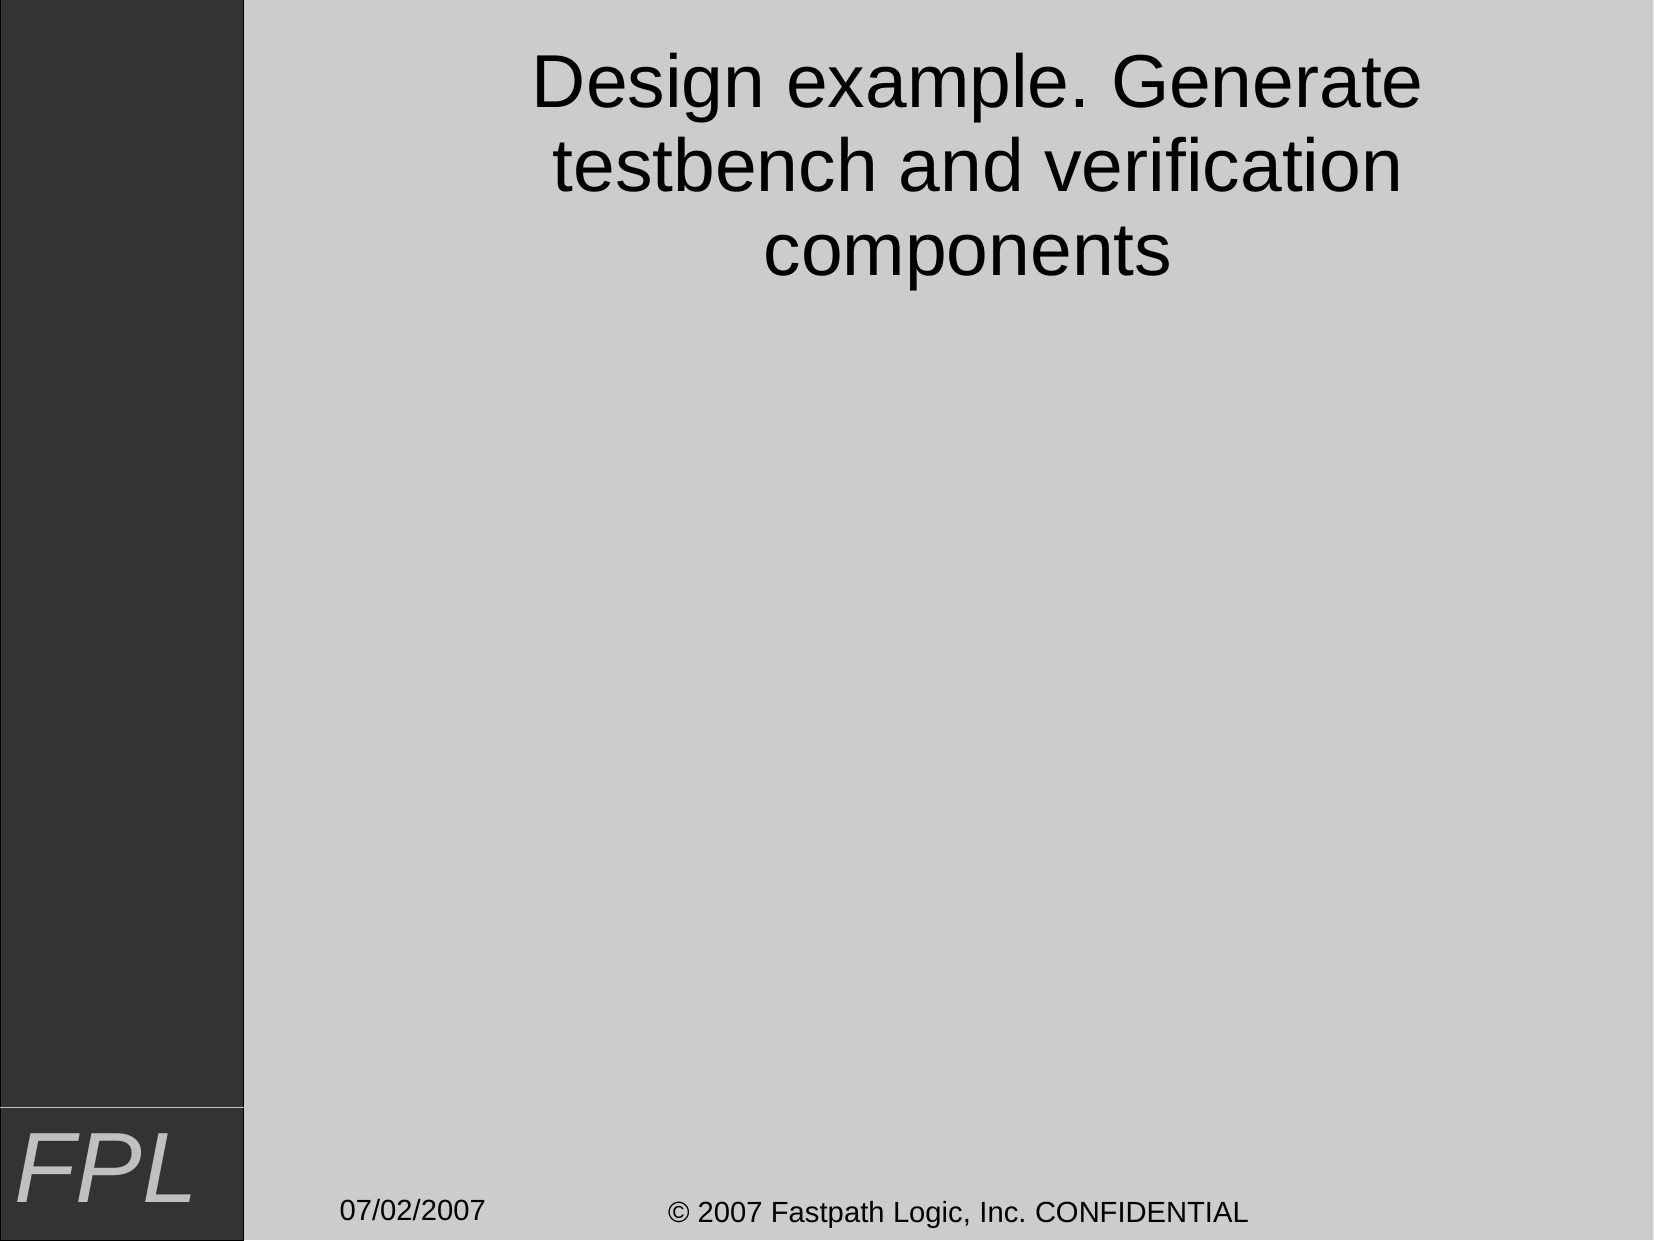

# Design example. Generate testbench and verification components
07/02/2007
© 2007 FASTPATH LOGIC INC.